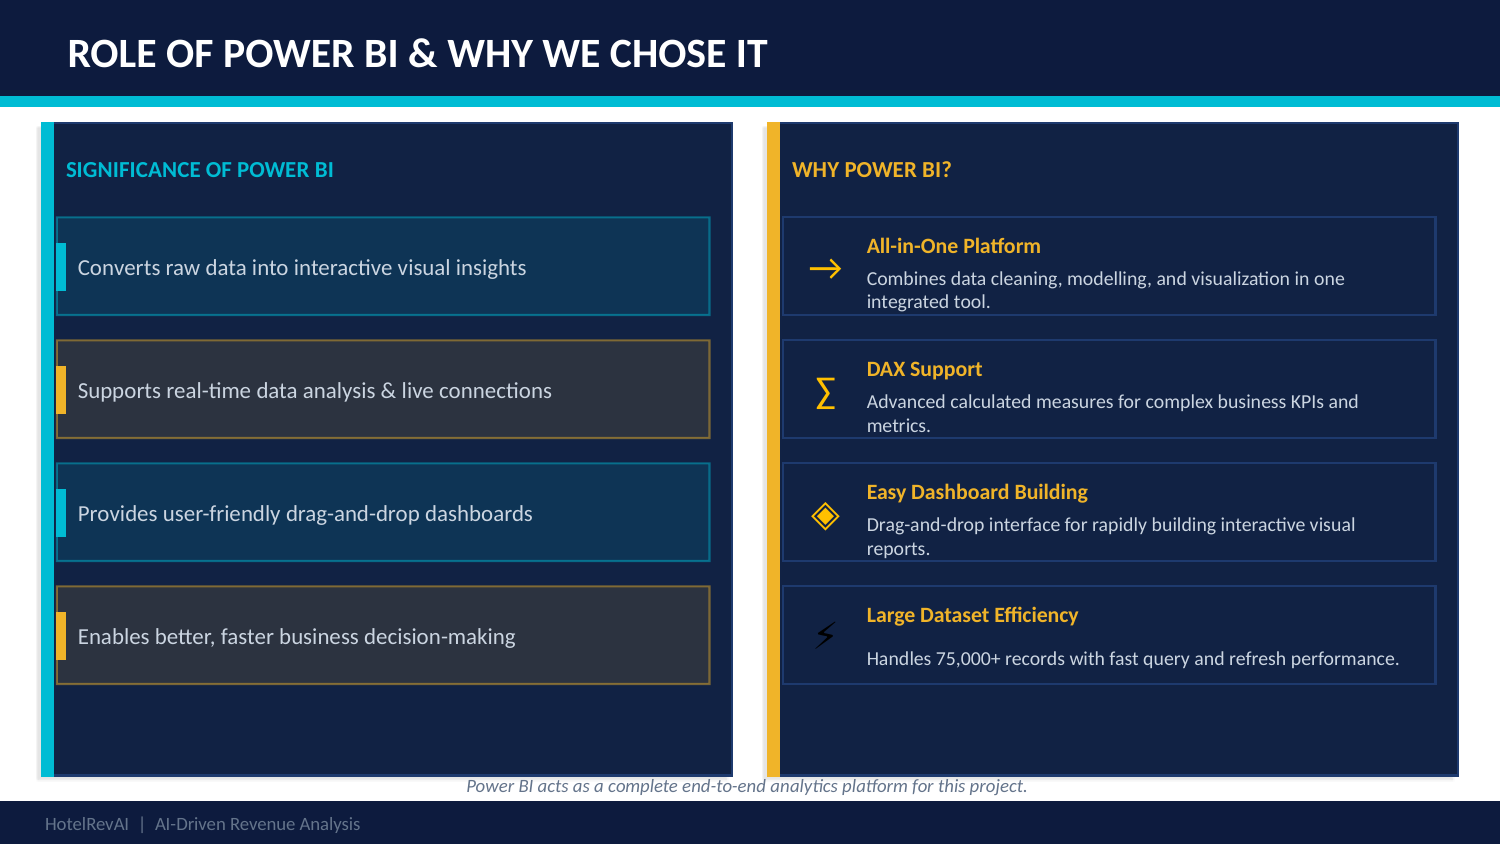

ROLE OF POWER BI & WHY WE CHOSE IT
SIGNIFICANCE OF POWER BI
WHY POWER BI?
All-in-One Platform
→
Converts raw data into interactive visual insights
Combines data cleaning, modelling, and visualization in one integrated tool.
DAX Support
∑
Supports real-time data analysis & live connections
Advanced calculated measures for complex business KPIs and metrics.
Easy Dashboard Building
◈
Provides user-friendly drag-and-drop dashboards
Drag-and-drop interface for rapidly building interactive visual reports.
Large Dataset Efficiency
⚡
Enables better, faster business decision-making
Handles 75,000+ records with fast query and refresh performance.
Power BI acts as a complete end-to-end analytics platform for this project.
HotelRevAI | AI-Driven Revenue Analysis